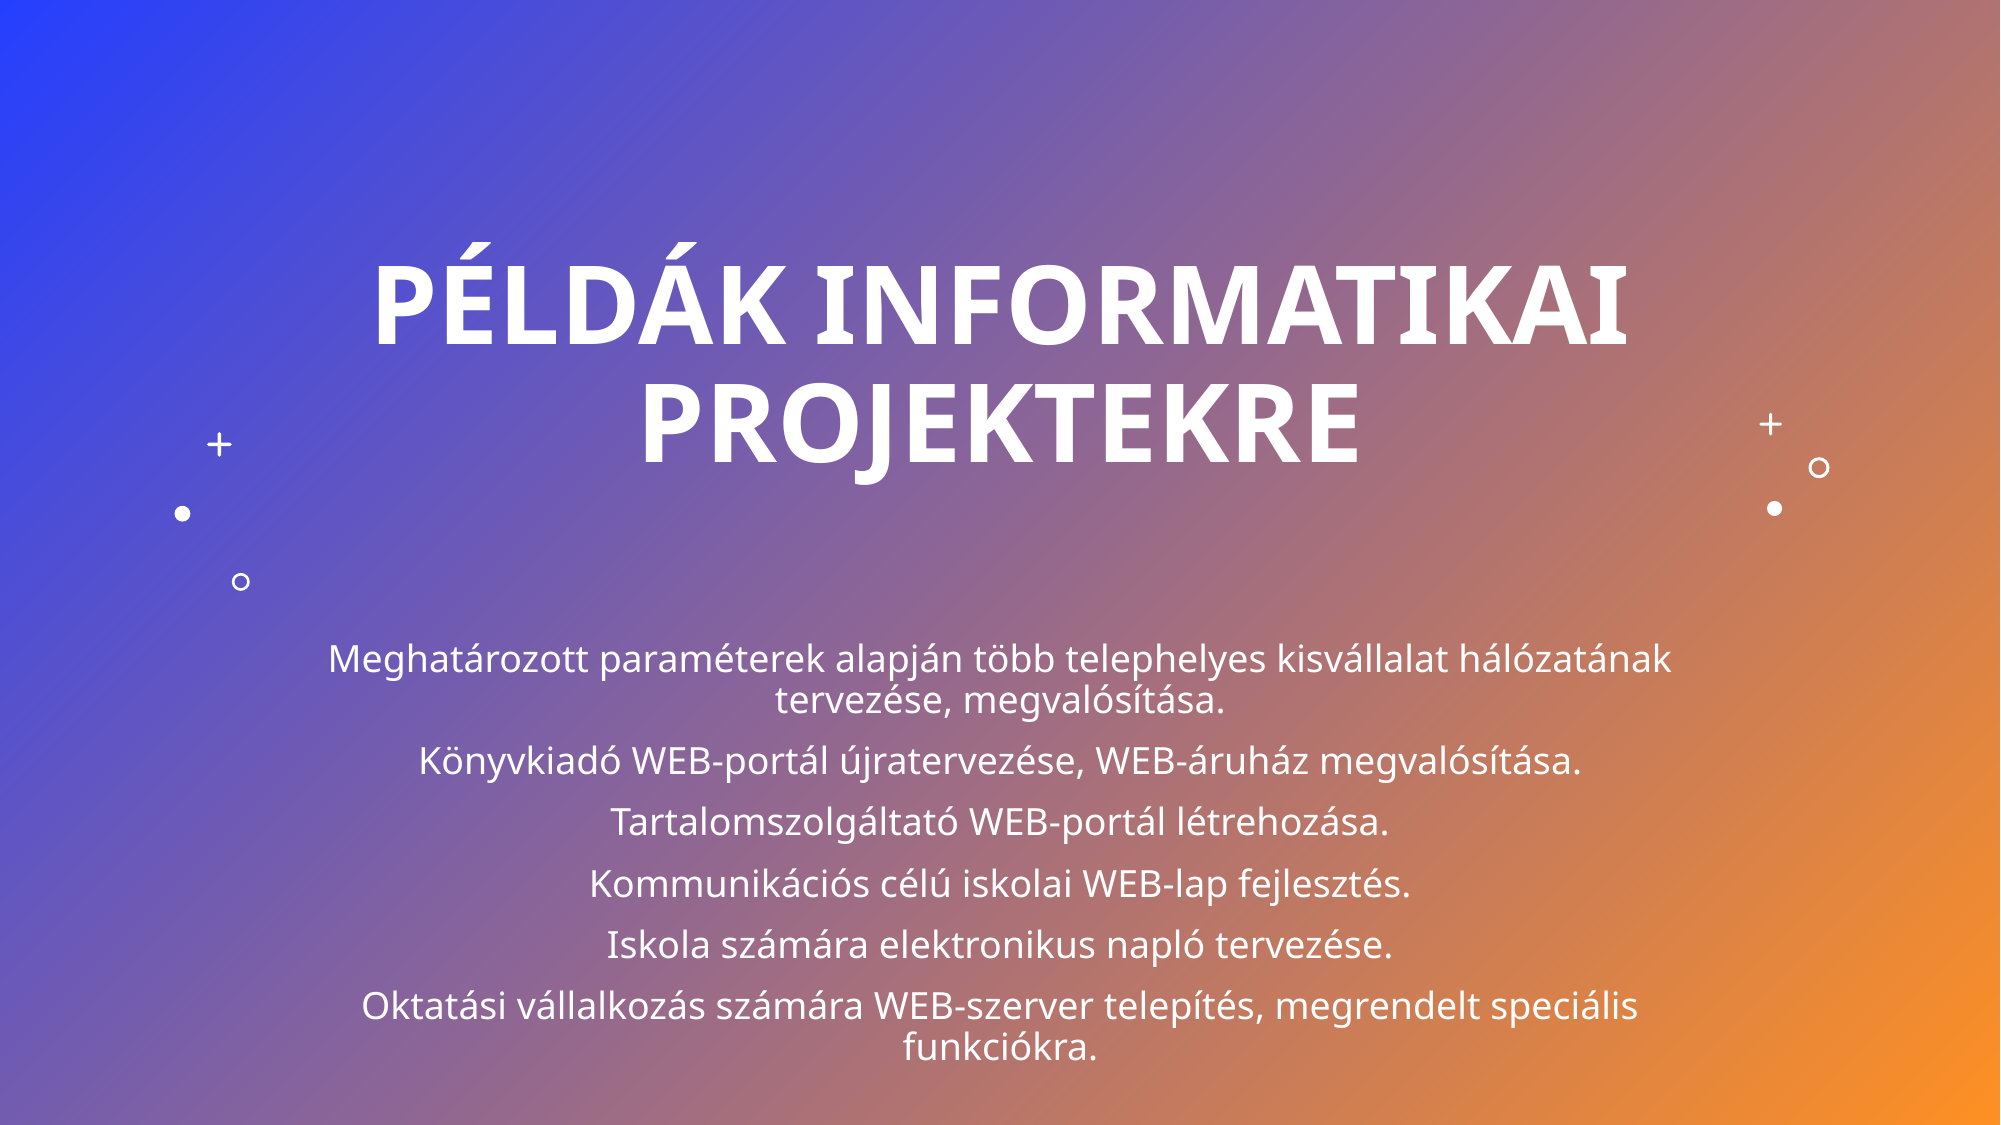

# Példák Informatikai Projektekre
Meghatározott paraméterek alapján több telephelyes kisvállalat hálózatának tervezése, megvalósítása.
Könyvkiadó WEB-portál újratervezése, WEB-áruház megvalósítása.
Tartalomszolgáltató WEB-portál létrehozása.
Kommunikációs célú iskolai WEB-lap fejlesztés.
Iskola számára elektronikus napló tervezése.
Oktatási vállalkozás számára WEB-szerver telepítés, megrendelt speciális funkciókra.